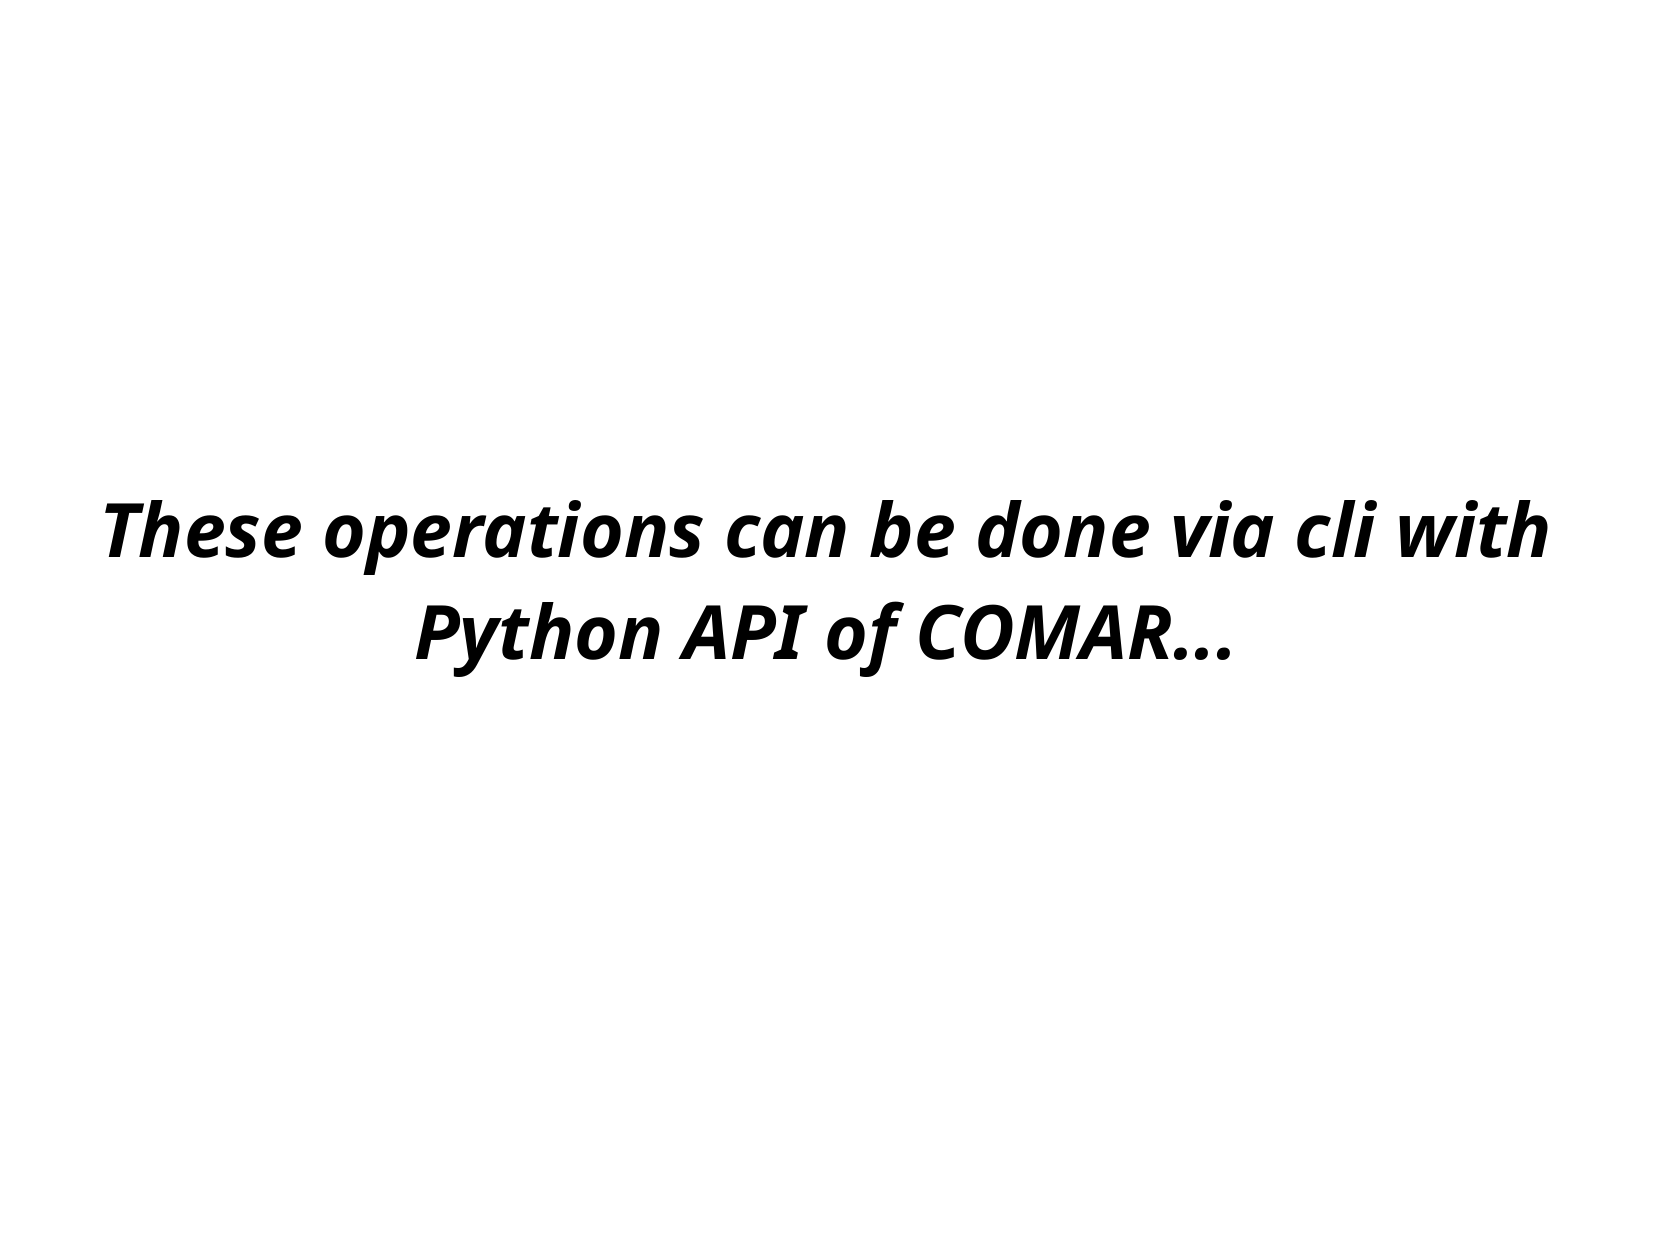

# These operations can be done via cli with Python API of COMAR...